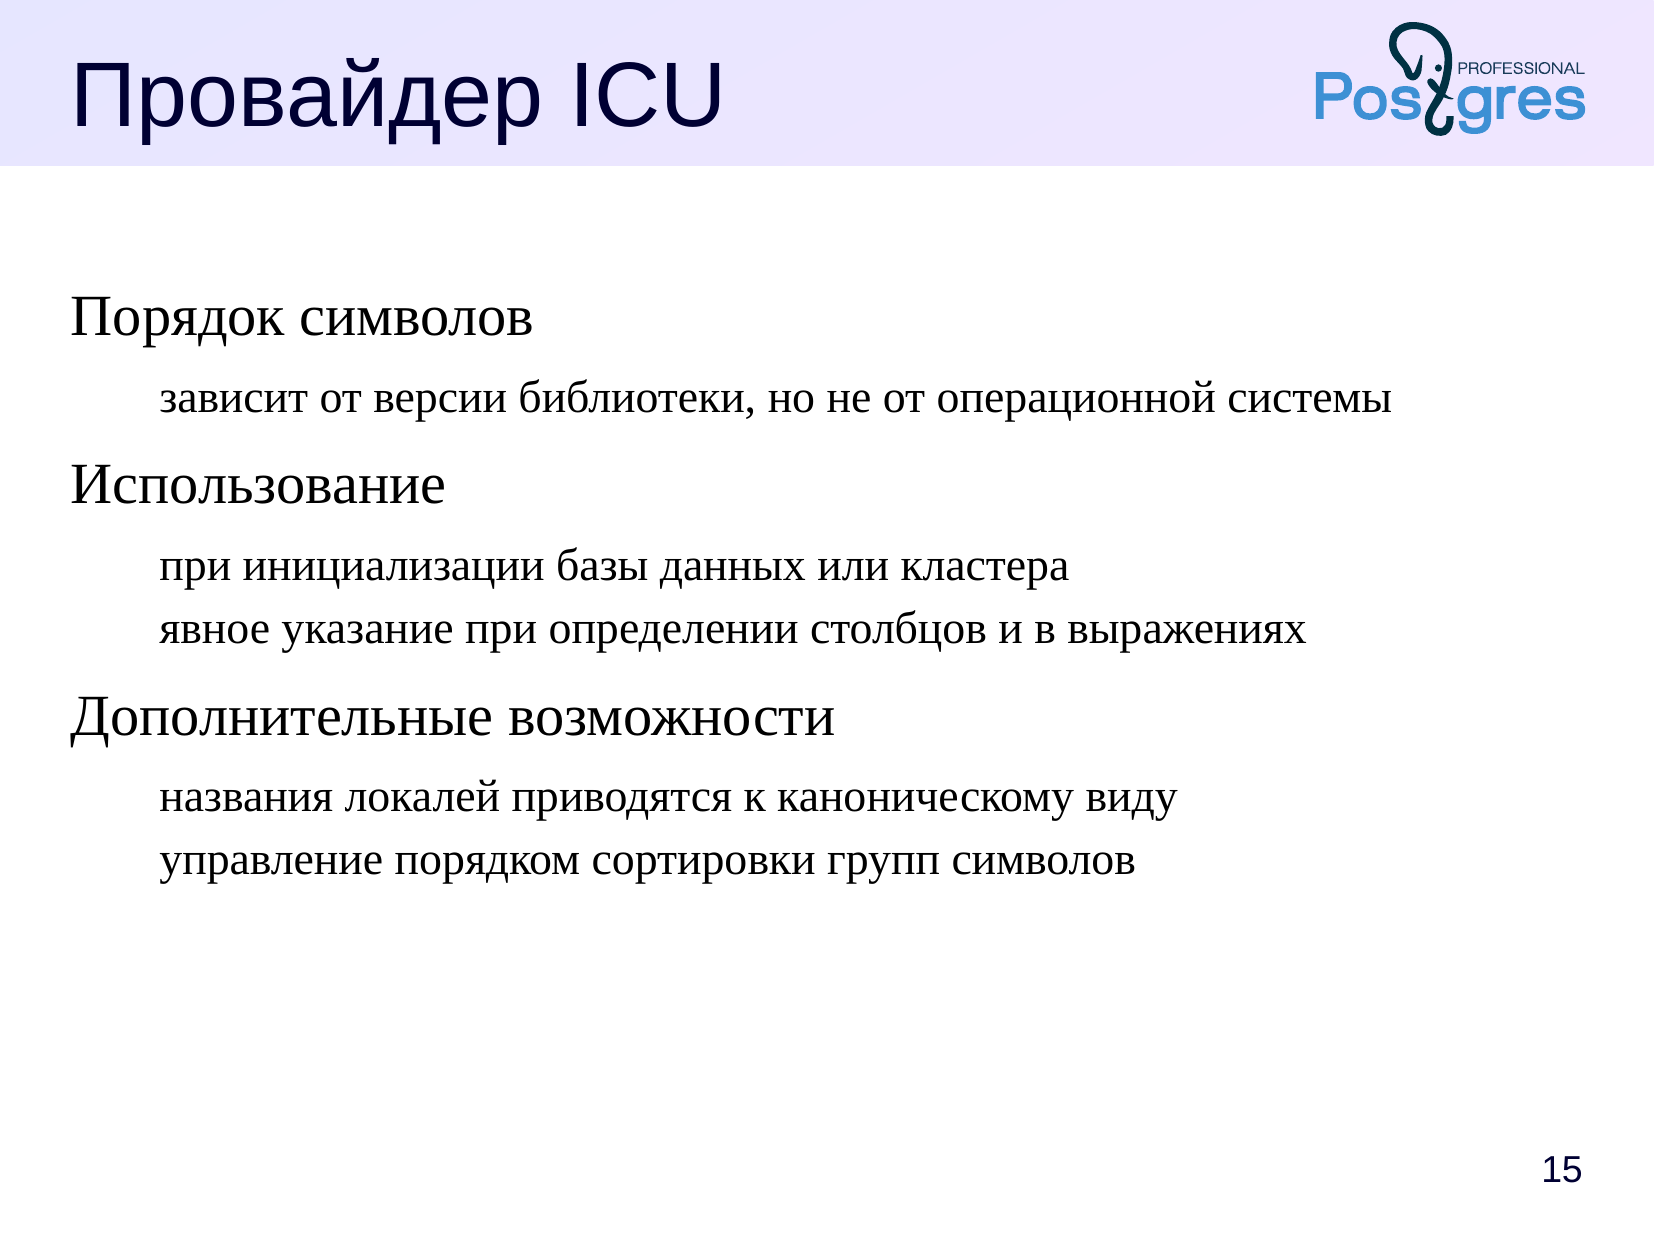

# Провайдер ICU
Порядок символов
зависит от версии библиотеки, но не от операционной системы
Использование
при инициализации базы данных или кластера
явное указание при определении столбцов и в выражениях
Дополнительные возможности
названия локалей приводятся к каноническому виду
управление порядком сортировки групп символов